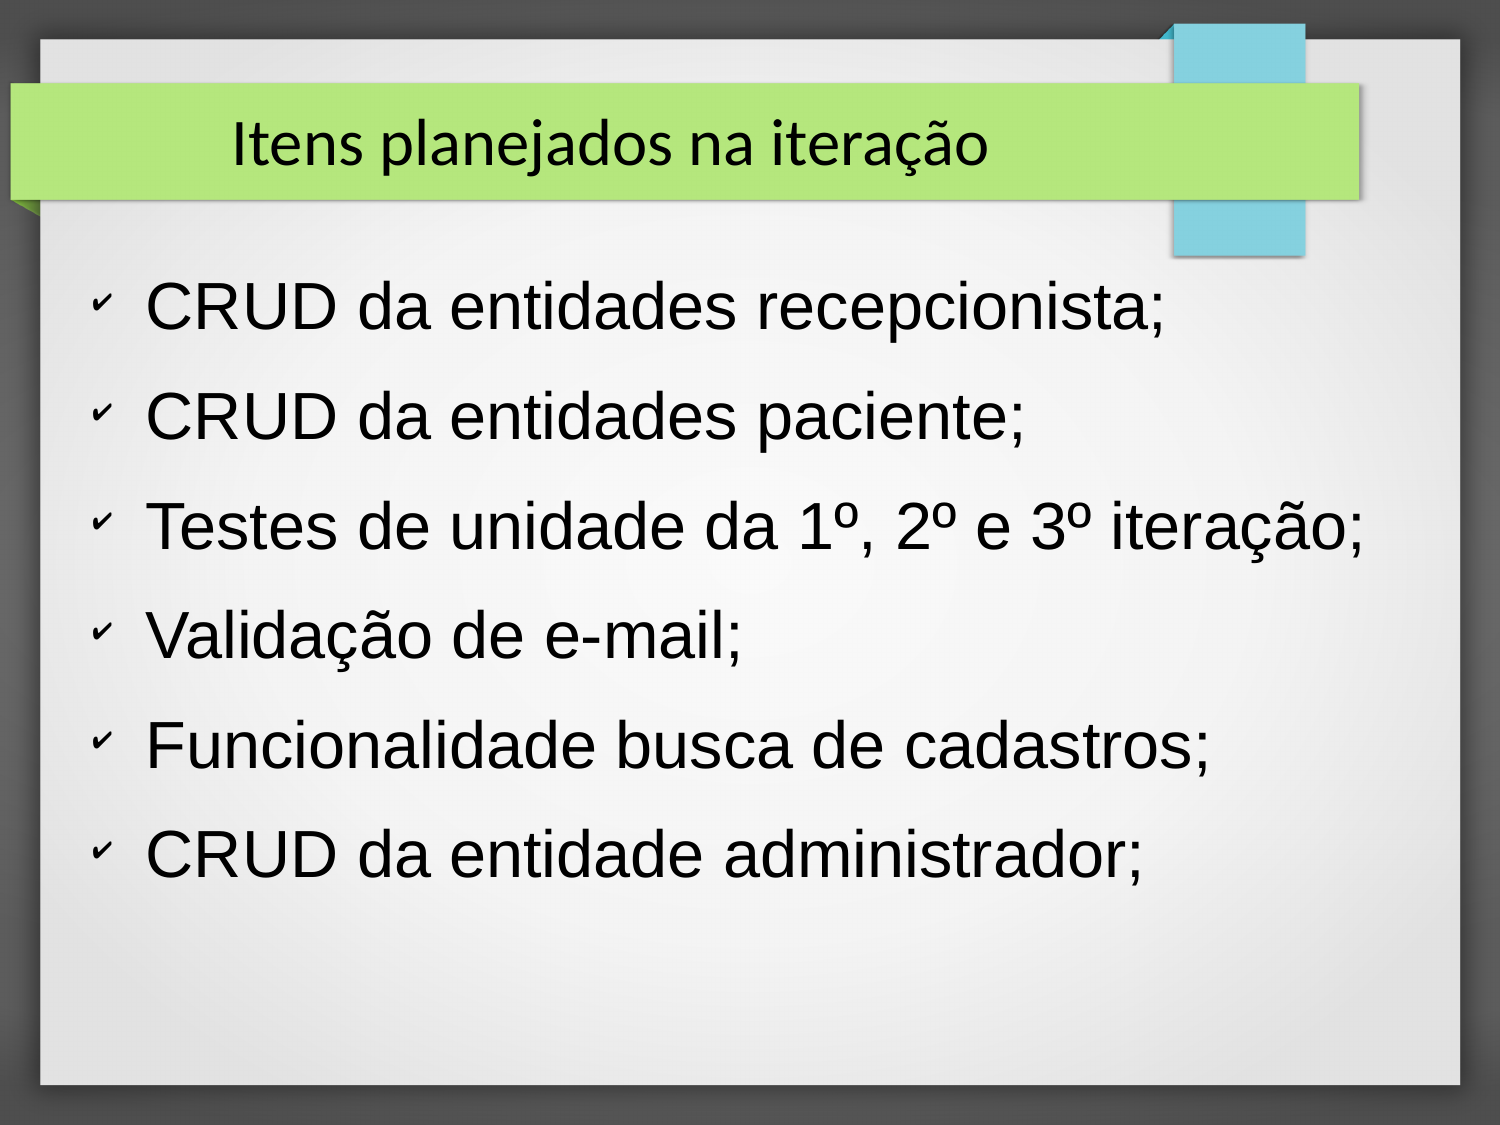

Itens planejados na iteração
# CRUD da entidades recepcionista;
CRUD da entidades paciente;
Testes de unidade da 1º, 2º e 3º iteração;
Validação de e-mail;
Funcionalidade busca de cadastros;
CRUD da entidade administrador;